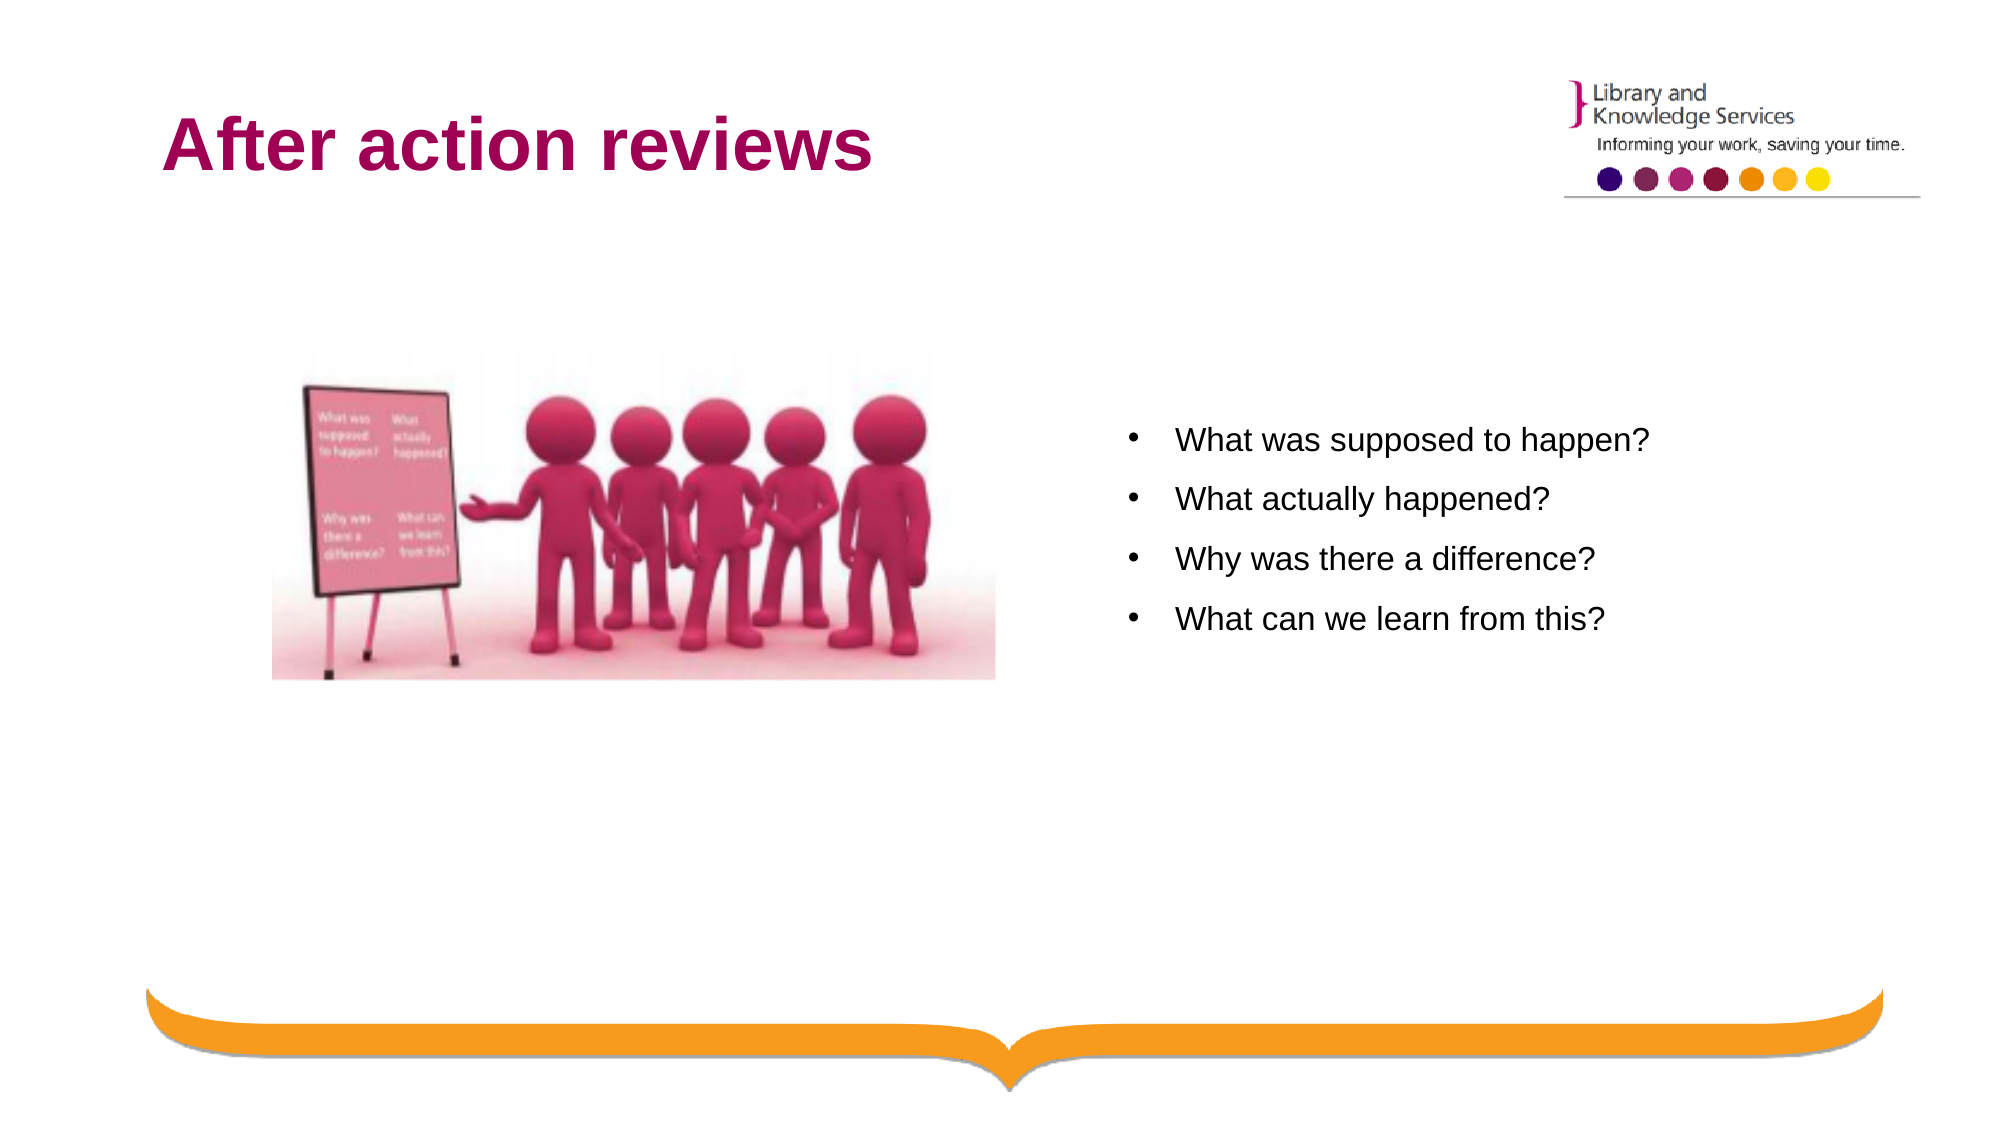

# After action reviews
What was supposed to happen?
What actually happened?
Why was there a difference?
What can we learn from this?